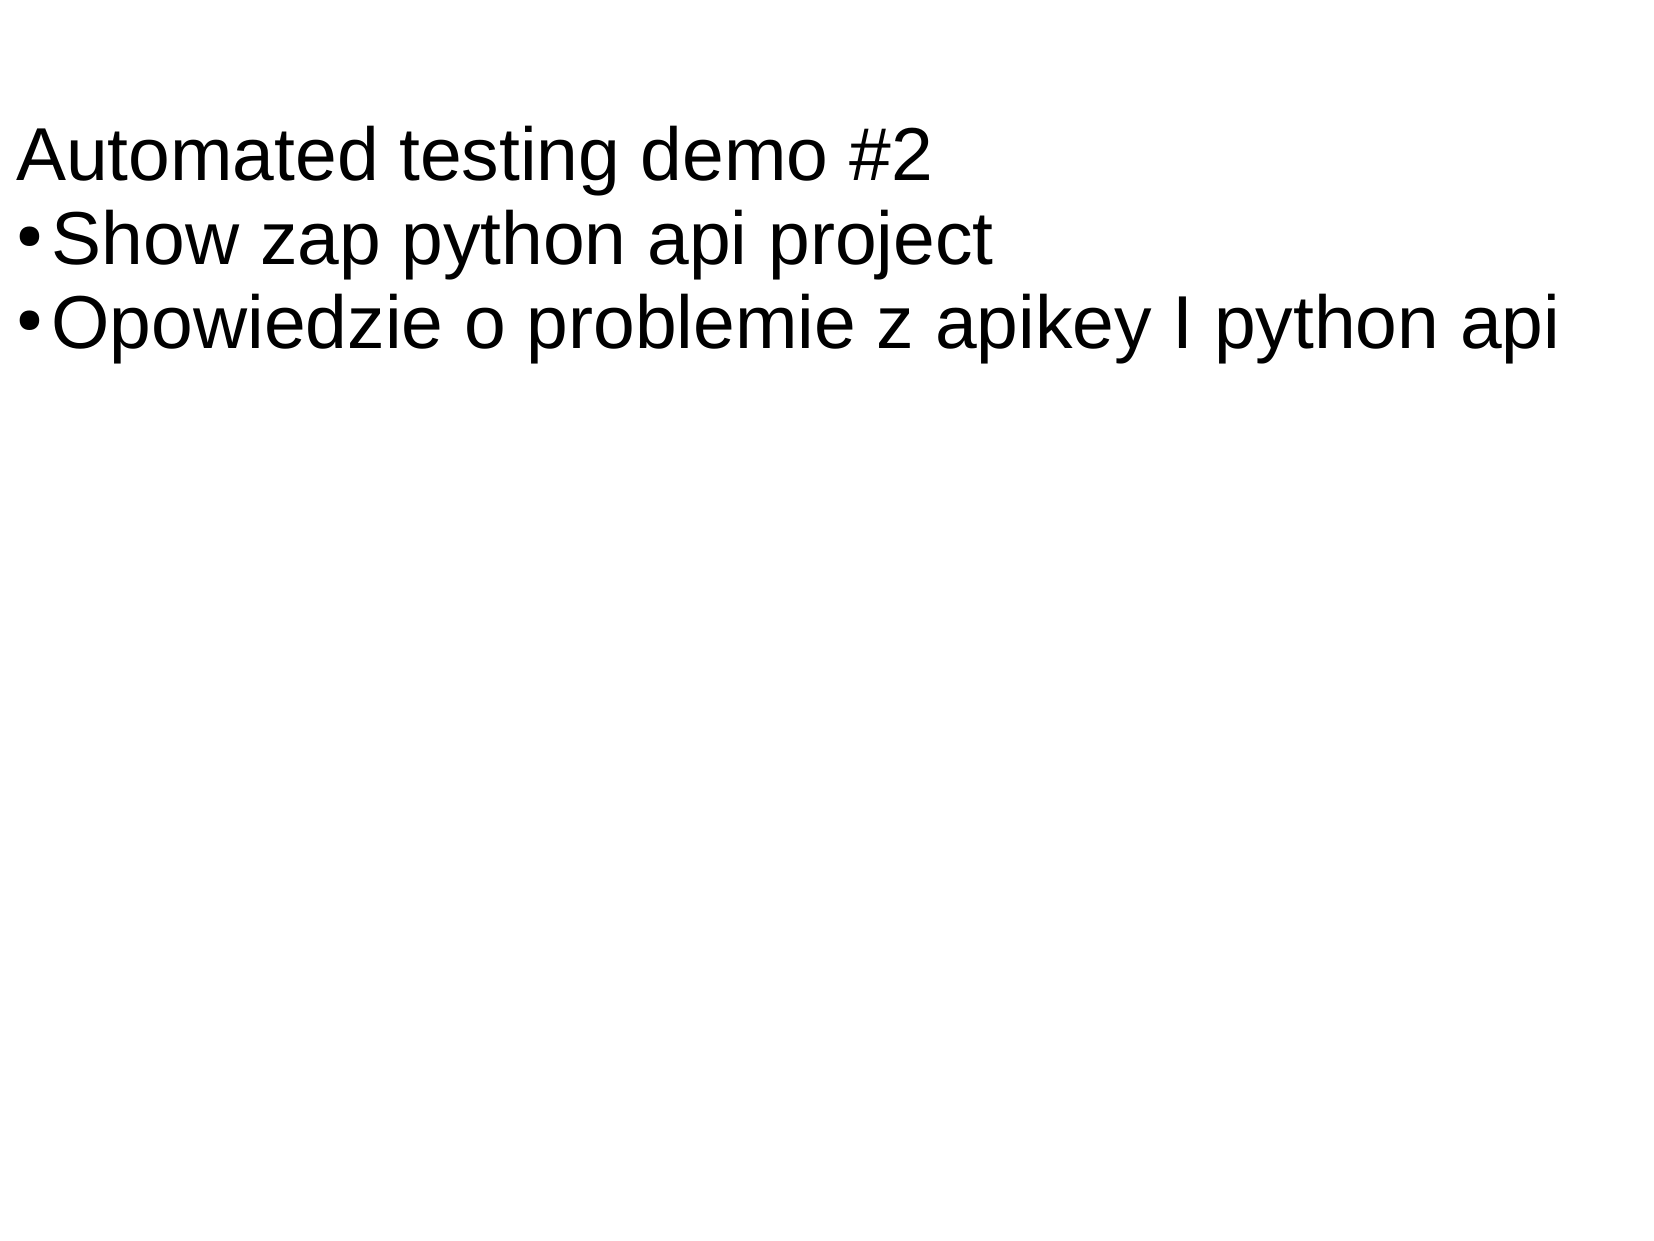

Automated testing demo #2
Show zap python api project
Opowiedzie o problemie z apikey I python api